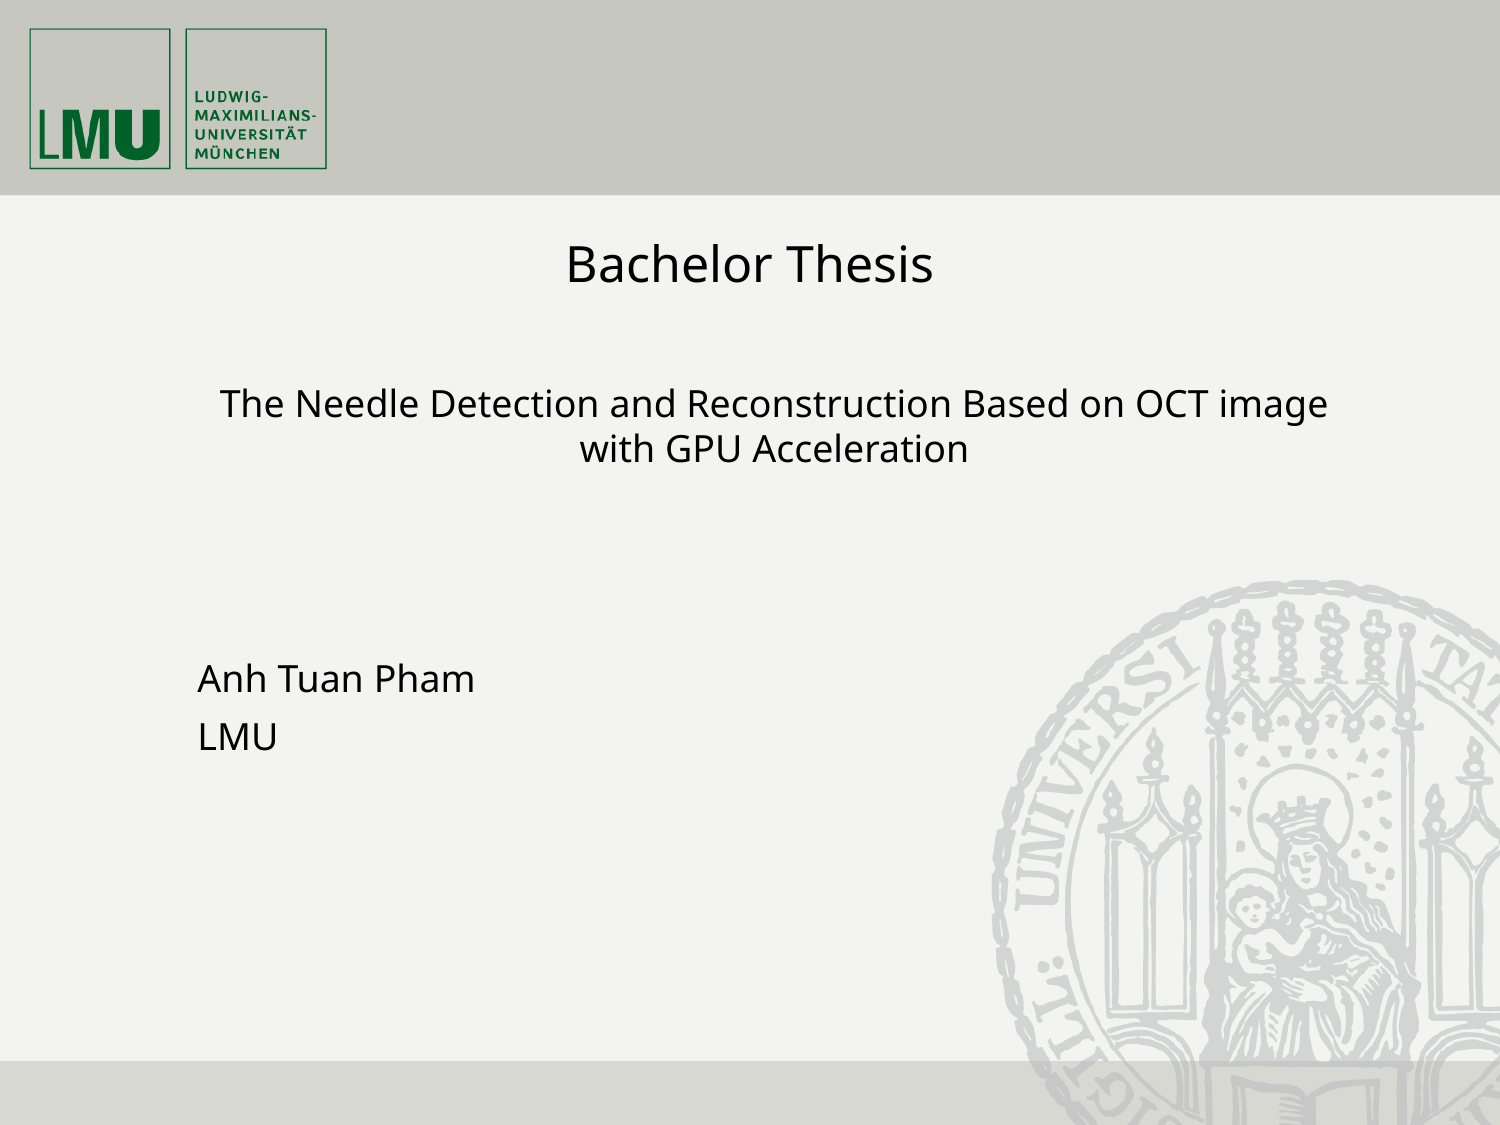

Bachelor Thesis
# The Needle Detection and Reconstruction Based on OCT image with GPU Acceleration
Anh Tuan Pham
LMU